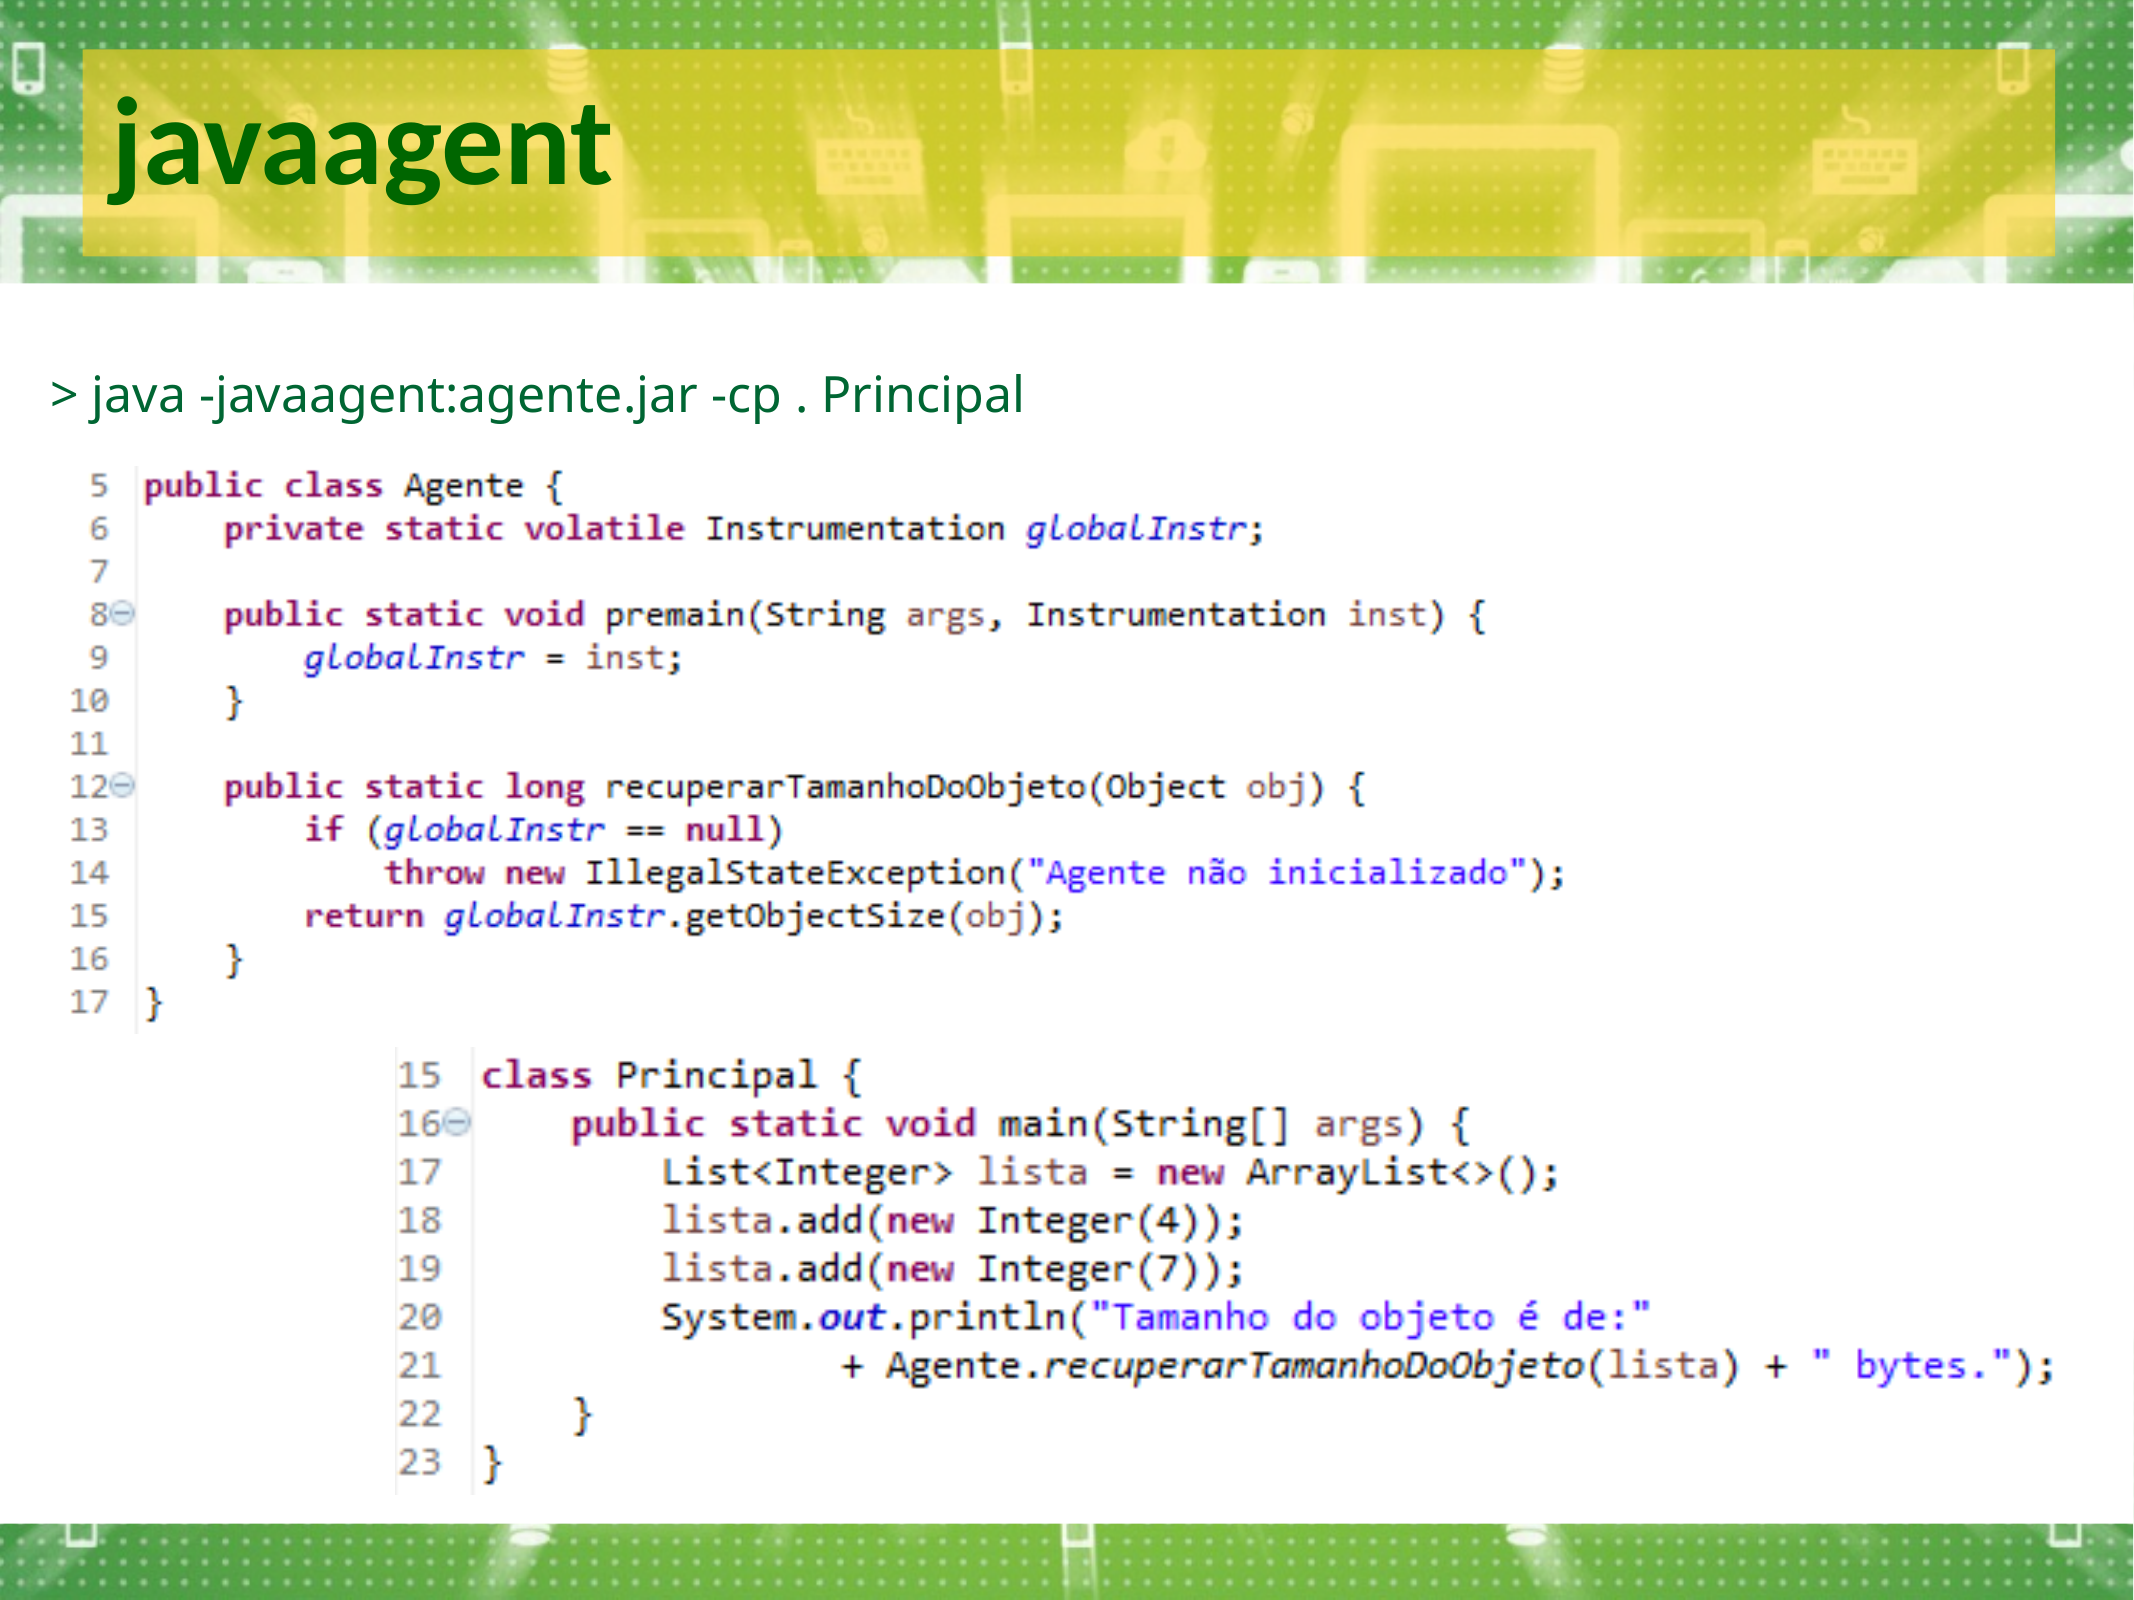

# javaagent
> java -javaagent:agente.jar -cp . Principal